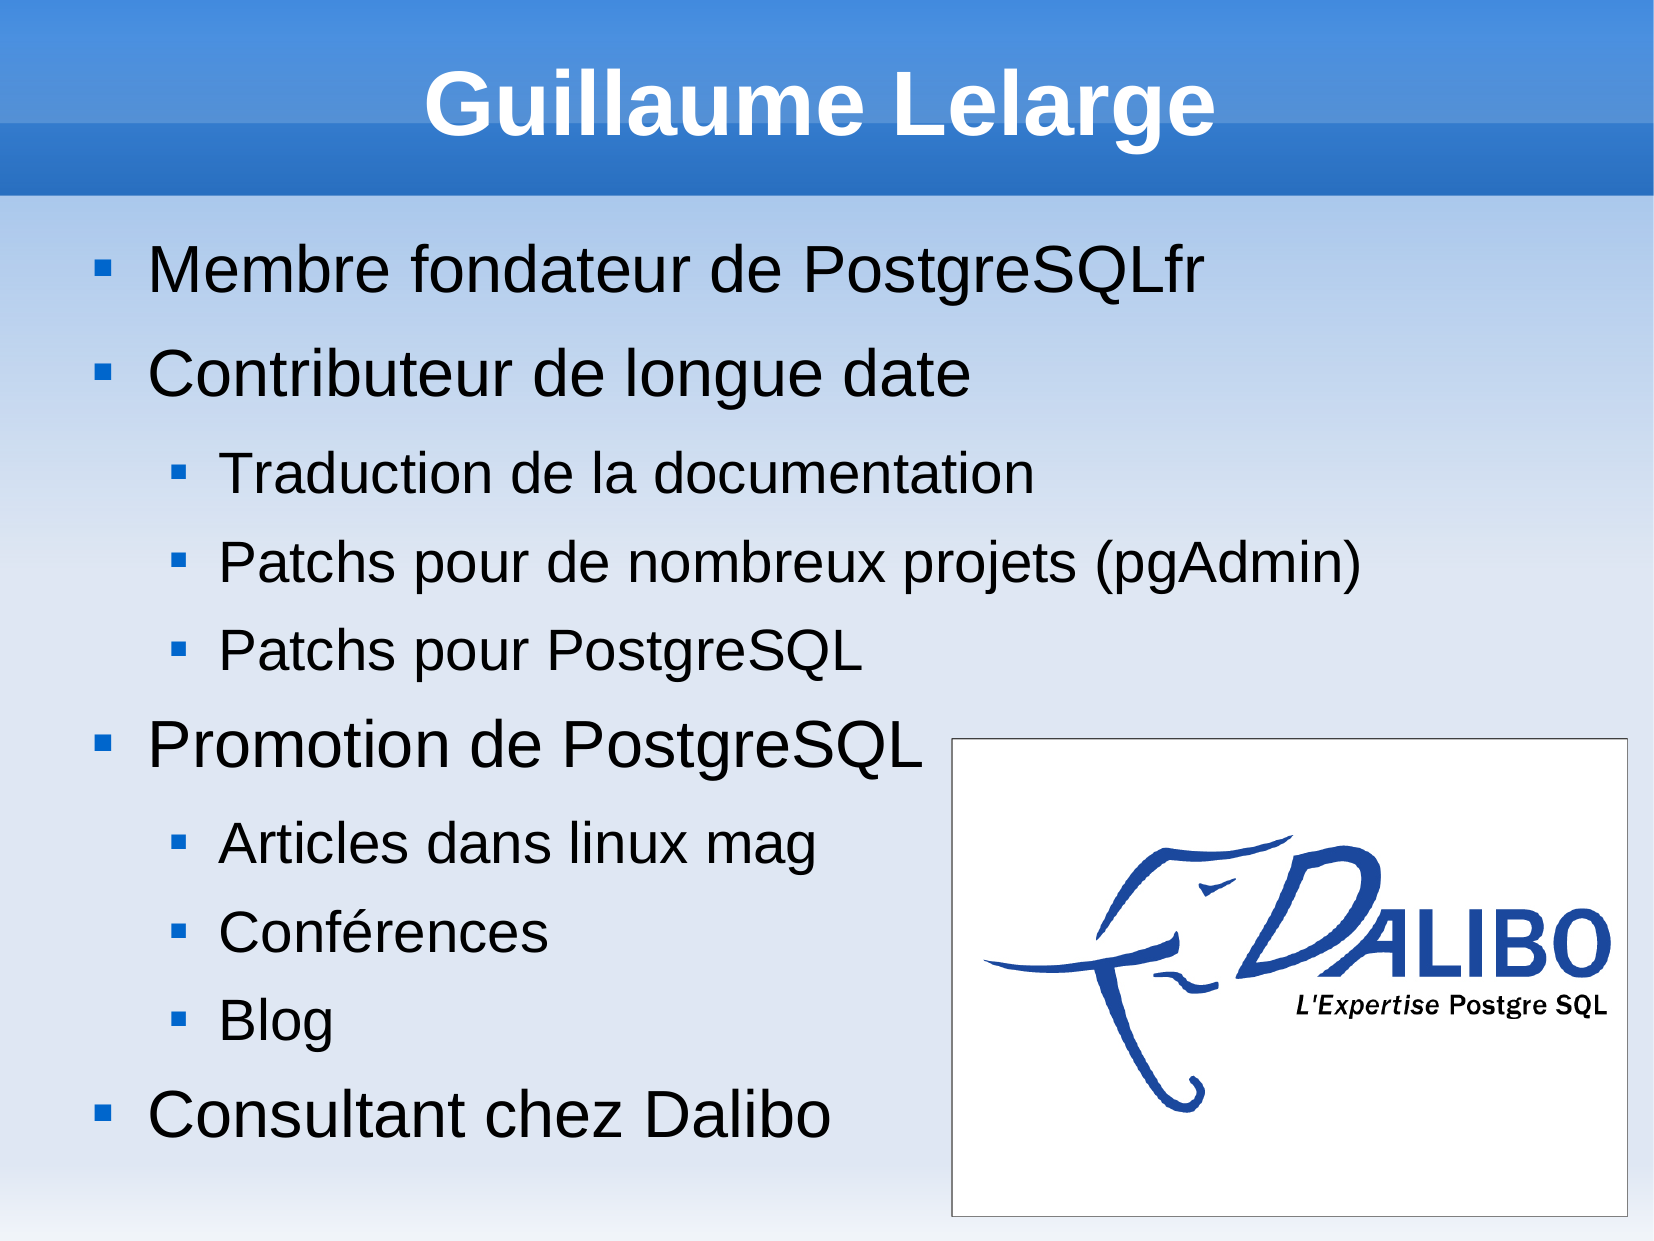

# Guillaume Lelarge
Membre fondateur de PostgreSQLfr
Contributeur de longue date
Traduction de la documentation
Patchs pour de nombreux projets (pgAdmin)
Patchs pour PostgreSQL
Promotion de PostgreSQL
Articles dans linux mag
Conférences
Blog
Consultant chez Dalibo